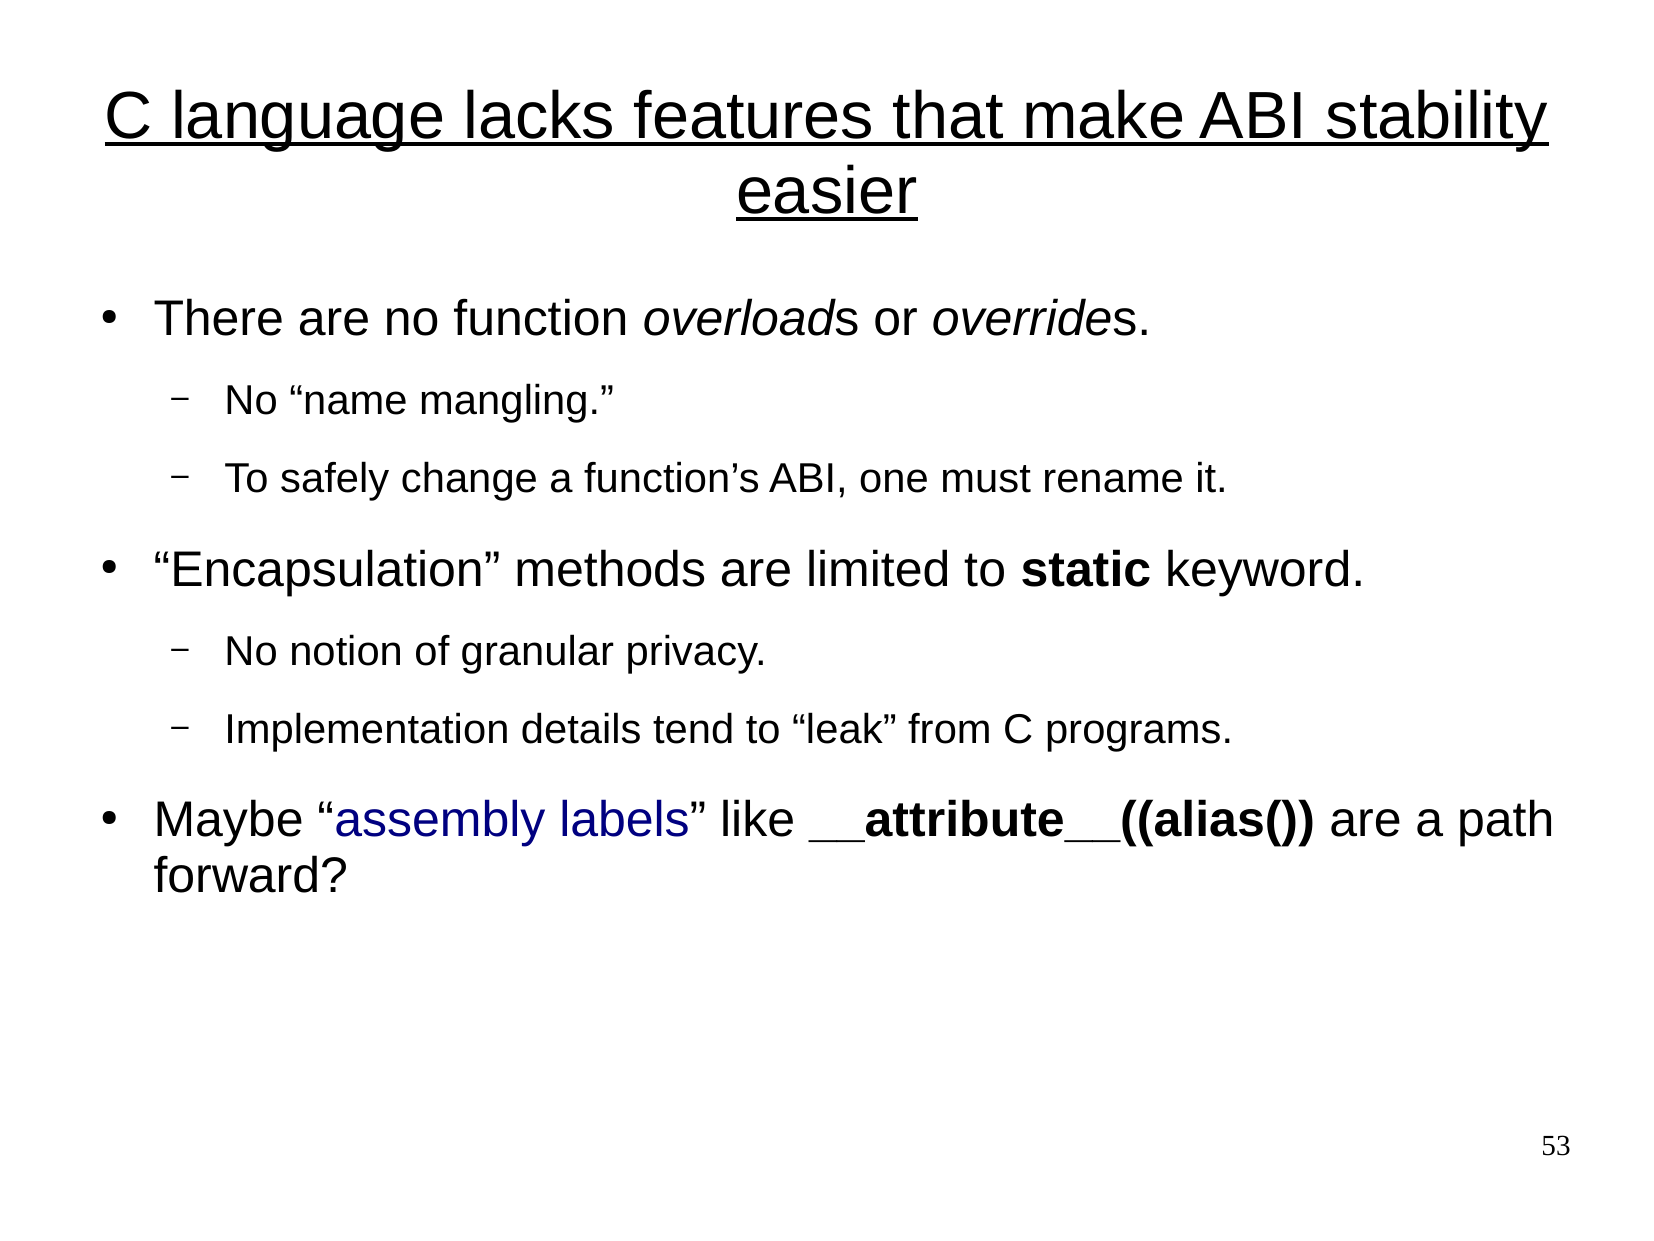

# C language lacks features that make ABI stability easier
There are no function overloads or overrides.
No “name mangling.”
To safely change a function’s ABI, one must rename it.
“Encapsulation” methods are limited to static keyword.
No notion of granular privacy.
Implementation details tend to “leak” from C programs.
Maybe “assembly labels” like __attribute__((alias()) are a path forward?
53